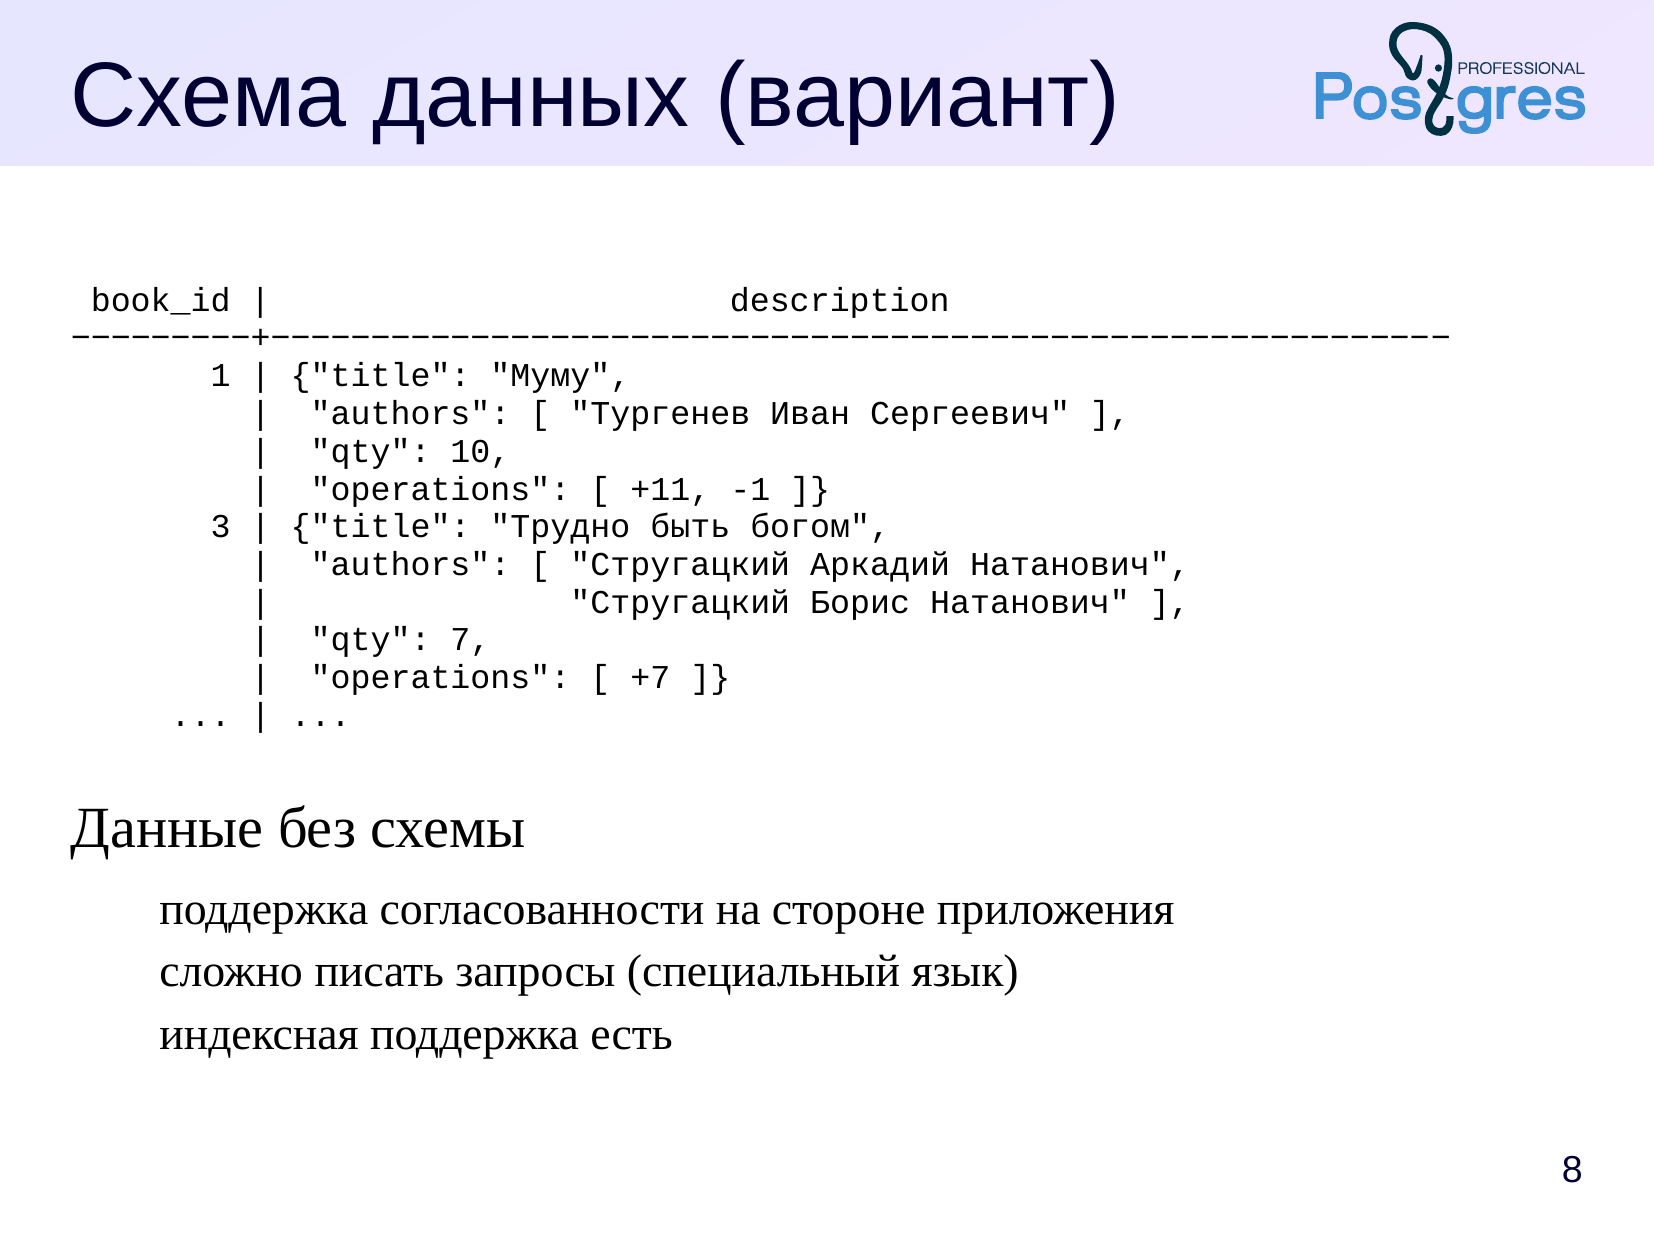

# Схема данных (вариант)
 book_id | description
−−−−−−−−−+−−−−−−−−−−−−−−−−−−−−−−−−−−−−−−−−−−−−−−−−−−−−−−−−−−−−−−−−−−−
 1 | {"title": "Муму",
 | "authors": [ "Тургенев Иван Сергеевич" ],
 | "qty": 10,
 | "operations": [ +11, -1 ]}
 3 | {"title": "Трудно быть богом",
 | "authors": [ "Стругацкий Аркадий Натанович",
 | "Стругацкий Борис Натанович" ],
 | "qty": 7,
 | "operations": [ +7 ]}
 ... | ...
Данные без схемы
поддержка согласованности на стороне приложения
сложно писать запросы (специальный язык)
индексная поддержка есть